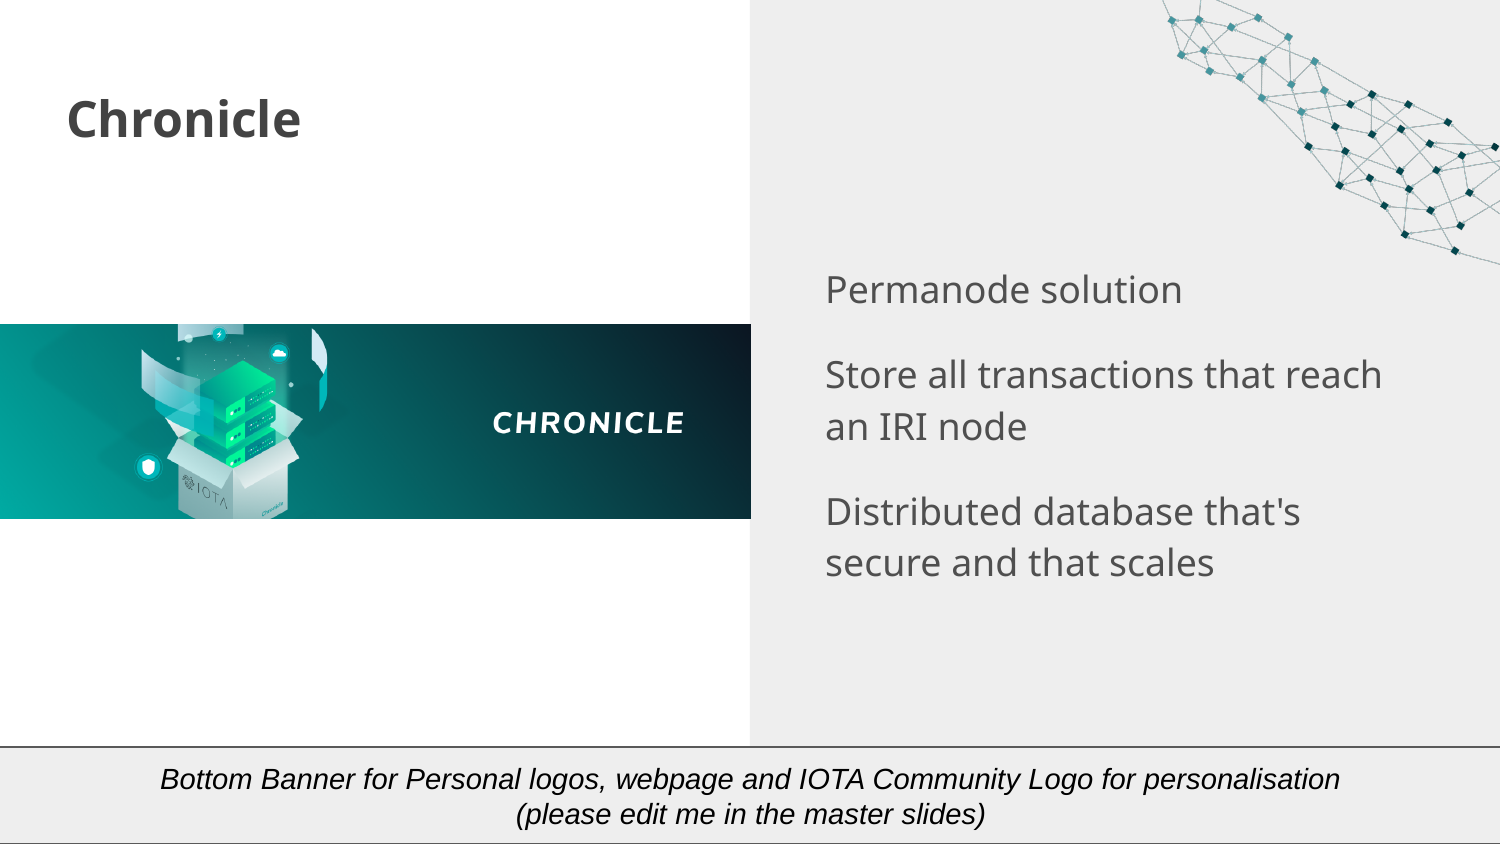

Chronicle
# Permanode solution
Store all transactions that reach an IRI node
Distributed database that's secure and that scales